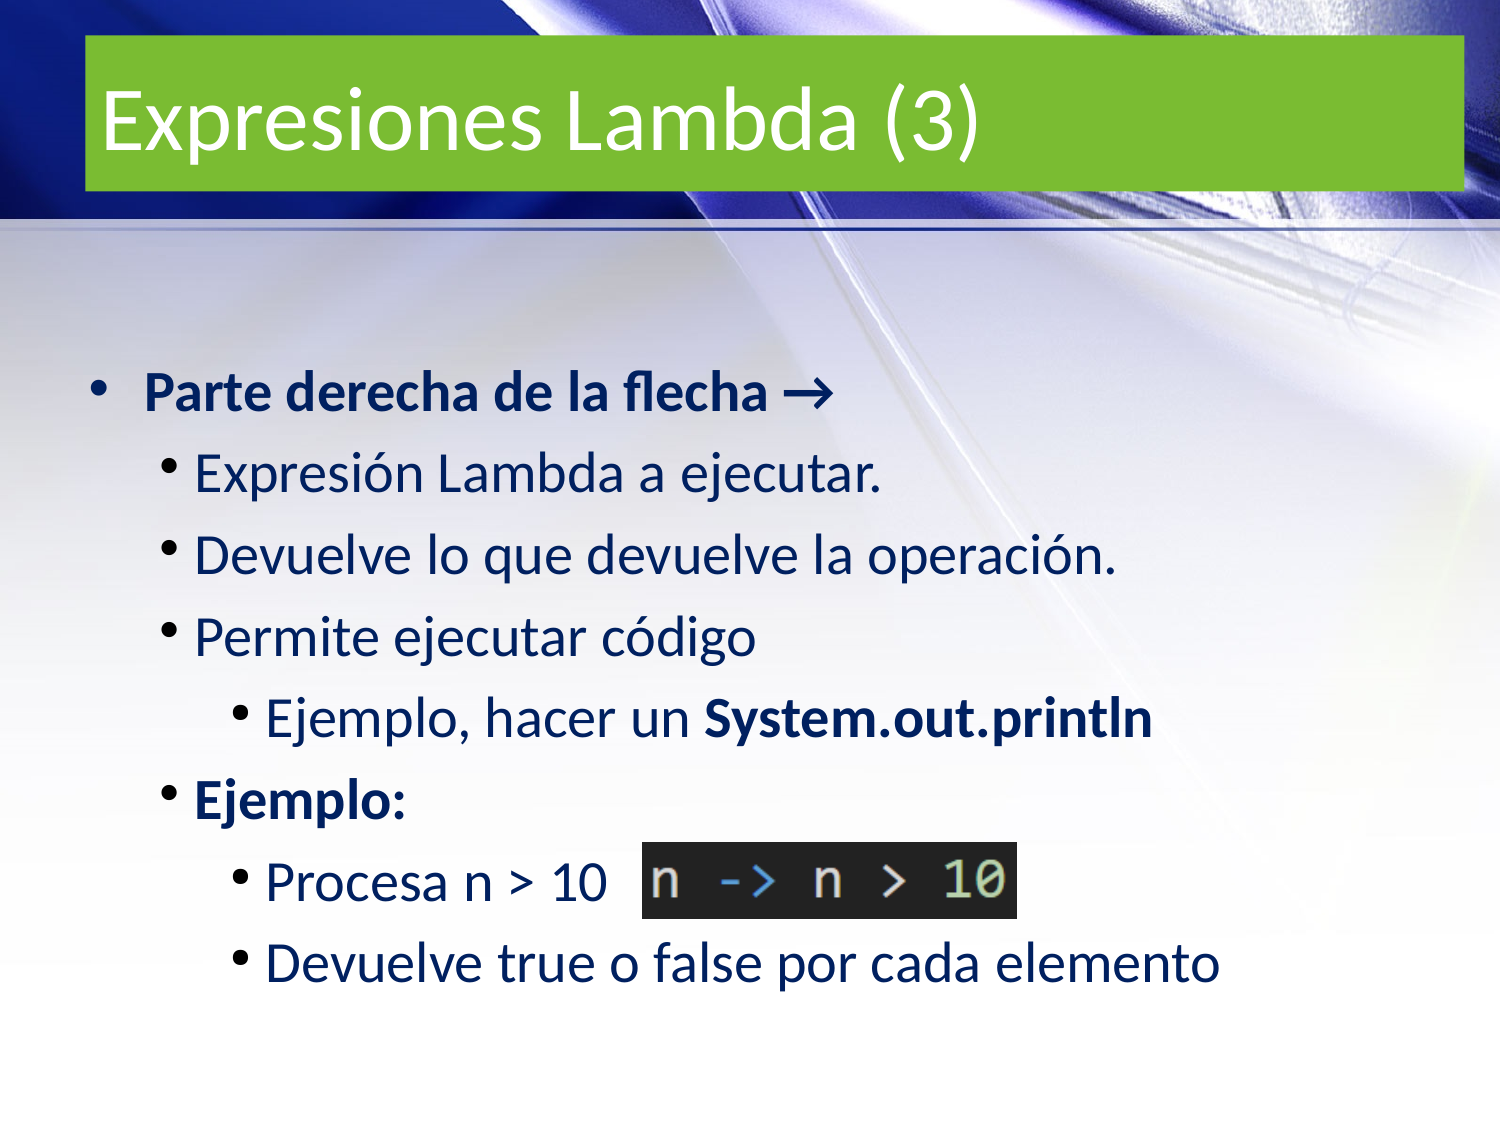

Expresiones Lambda (3)
Parte derecha de la flecha →
Expresión Lambda a ejecutar.
Devuelve lo que devuelve la operación.
Permite ejecutar código
Ejemplo, hacer un System.out.println
Ejemplo:
Procesa n > 10
Devuelve true o false por cada elemento